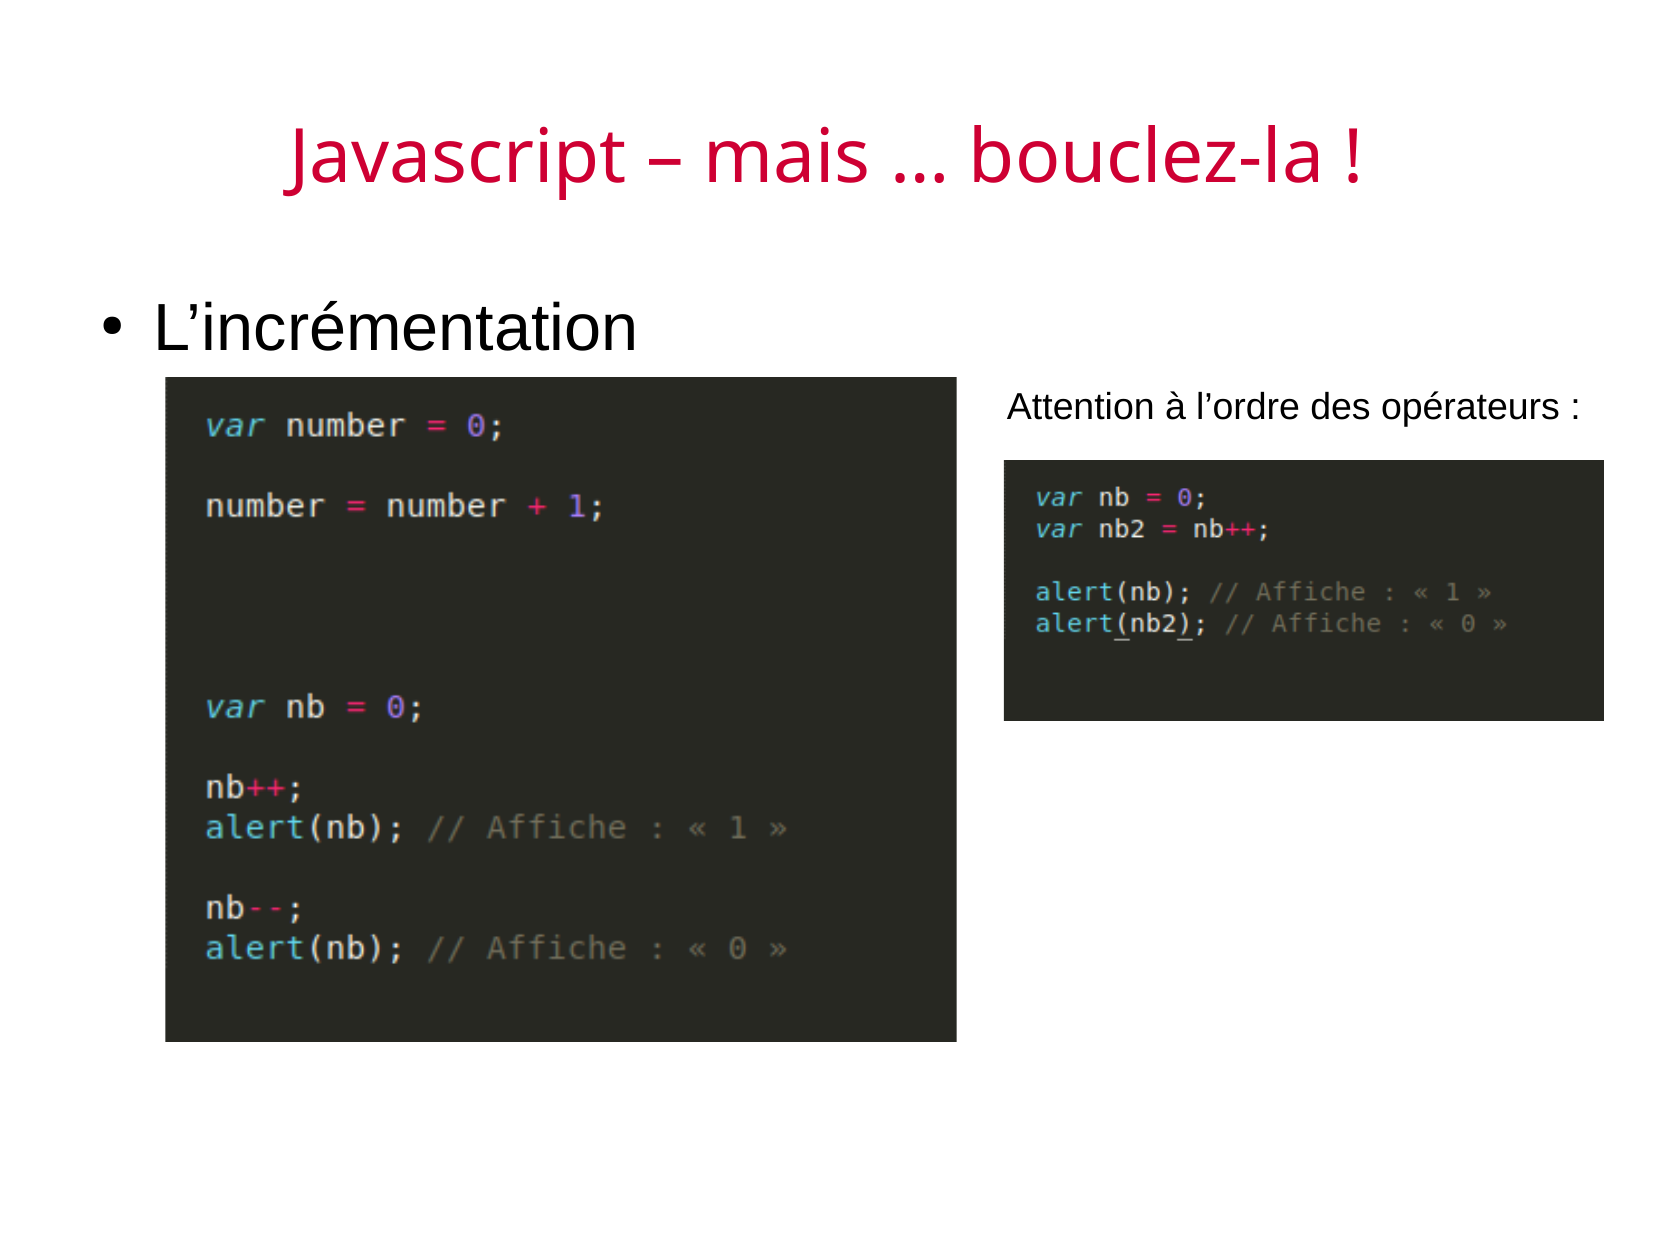

Javascript – mais … bouclez-la !
# L’incrémentation
Attention à l’ordre des opérateurs :